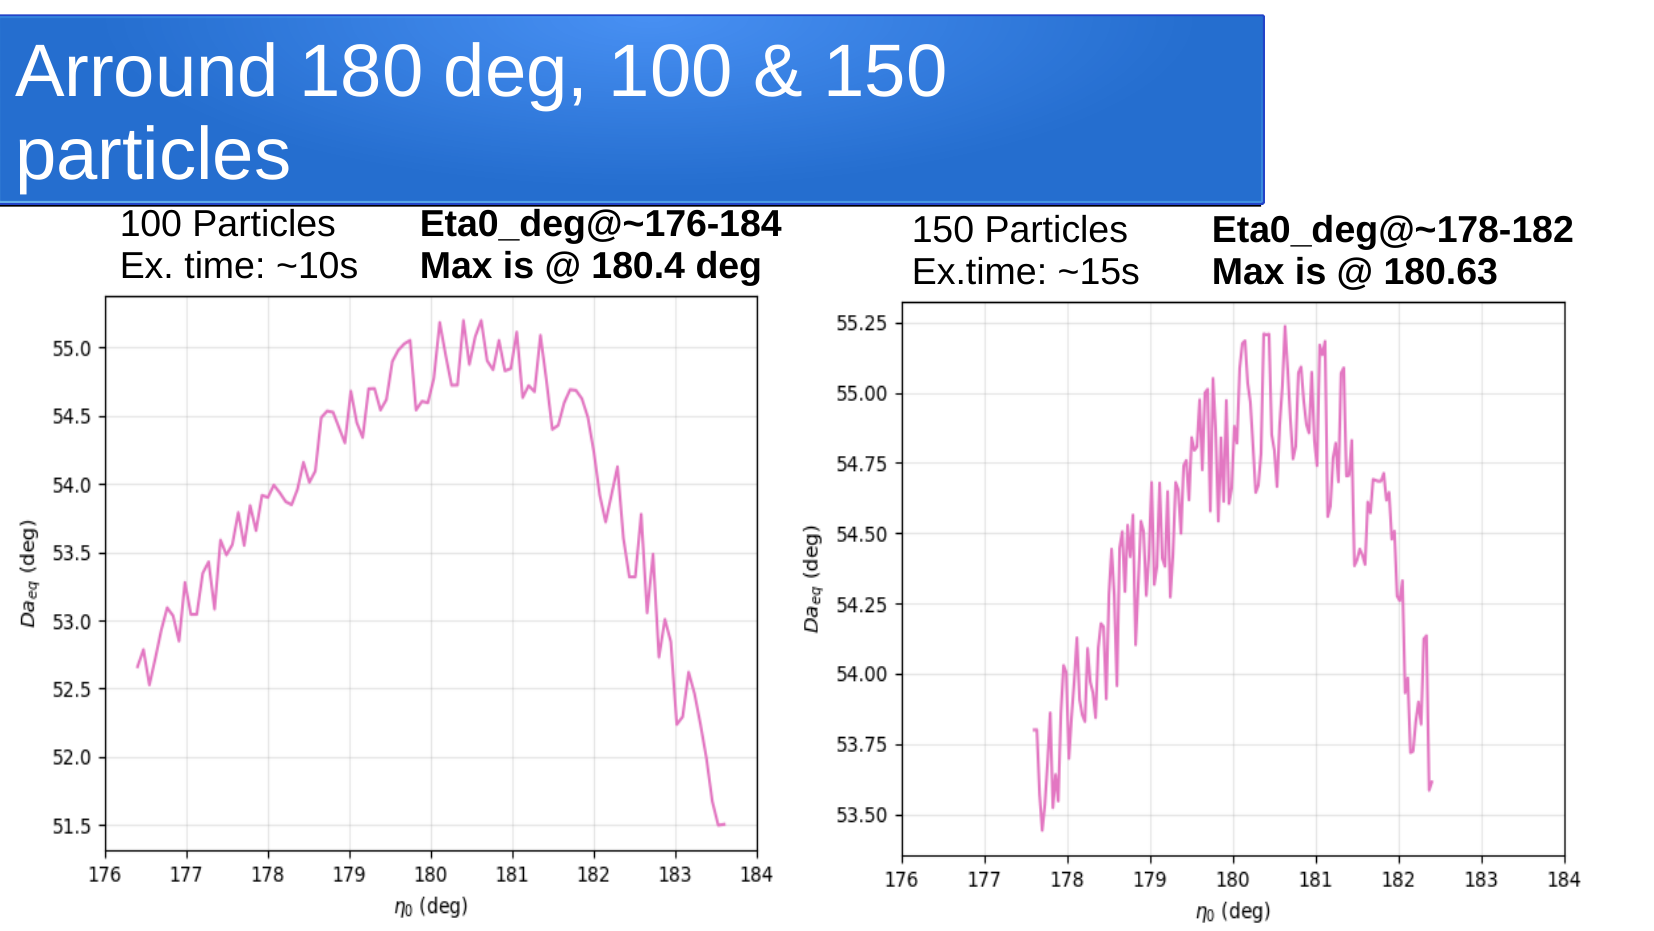

# Arround 180 deg, 100 & 150 particles
100 Particles		Eta0_deg@~176-184
Ex. time: ~10s	Max is @ 180.4 deg
150 Particles		Eta0_deg@~178-182
Ex.time: ~15s	Max is @ 180.63